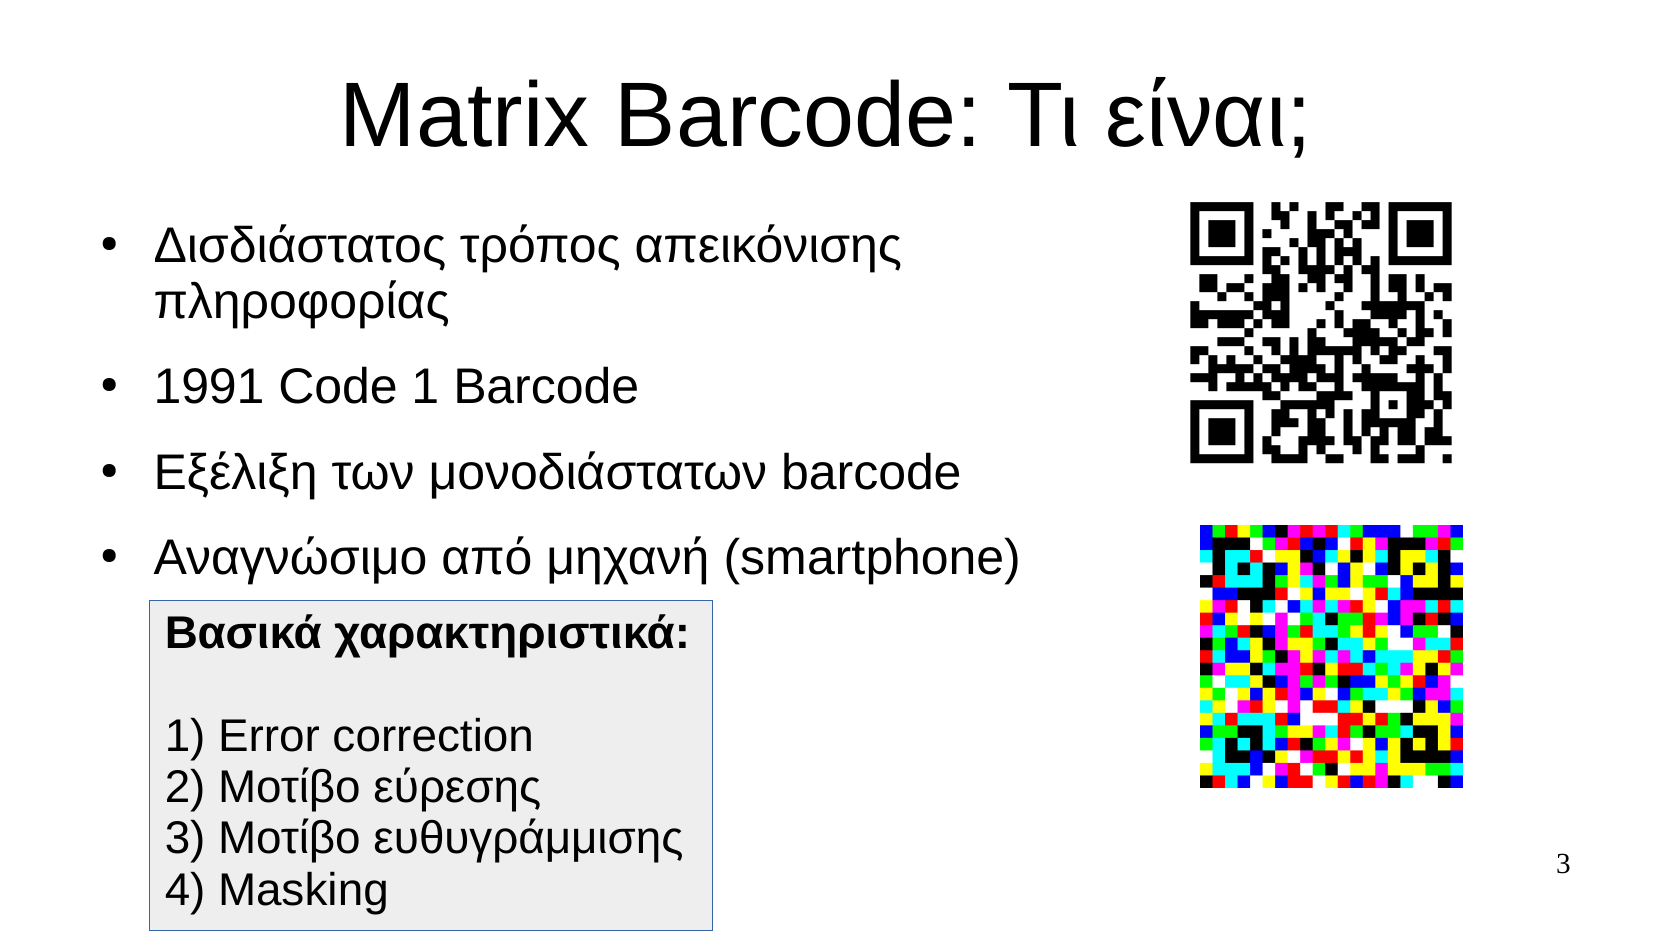

# Matrix Barcode: Τι είναι;
Δισδιάστατος τρόπος απεικόνισης πληροφορίας
1991 Code 1 Barcode
Εξέλιξη των μονοδιάστατων barcode
Αναγνώσιμο από μηχανή (smartphone)
Βασικά χαρακτηριστικά:
 Error correction
 Μοτίβο εύρεσης
 Μοτίβο ευθυγράμμισης
 Masking
3